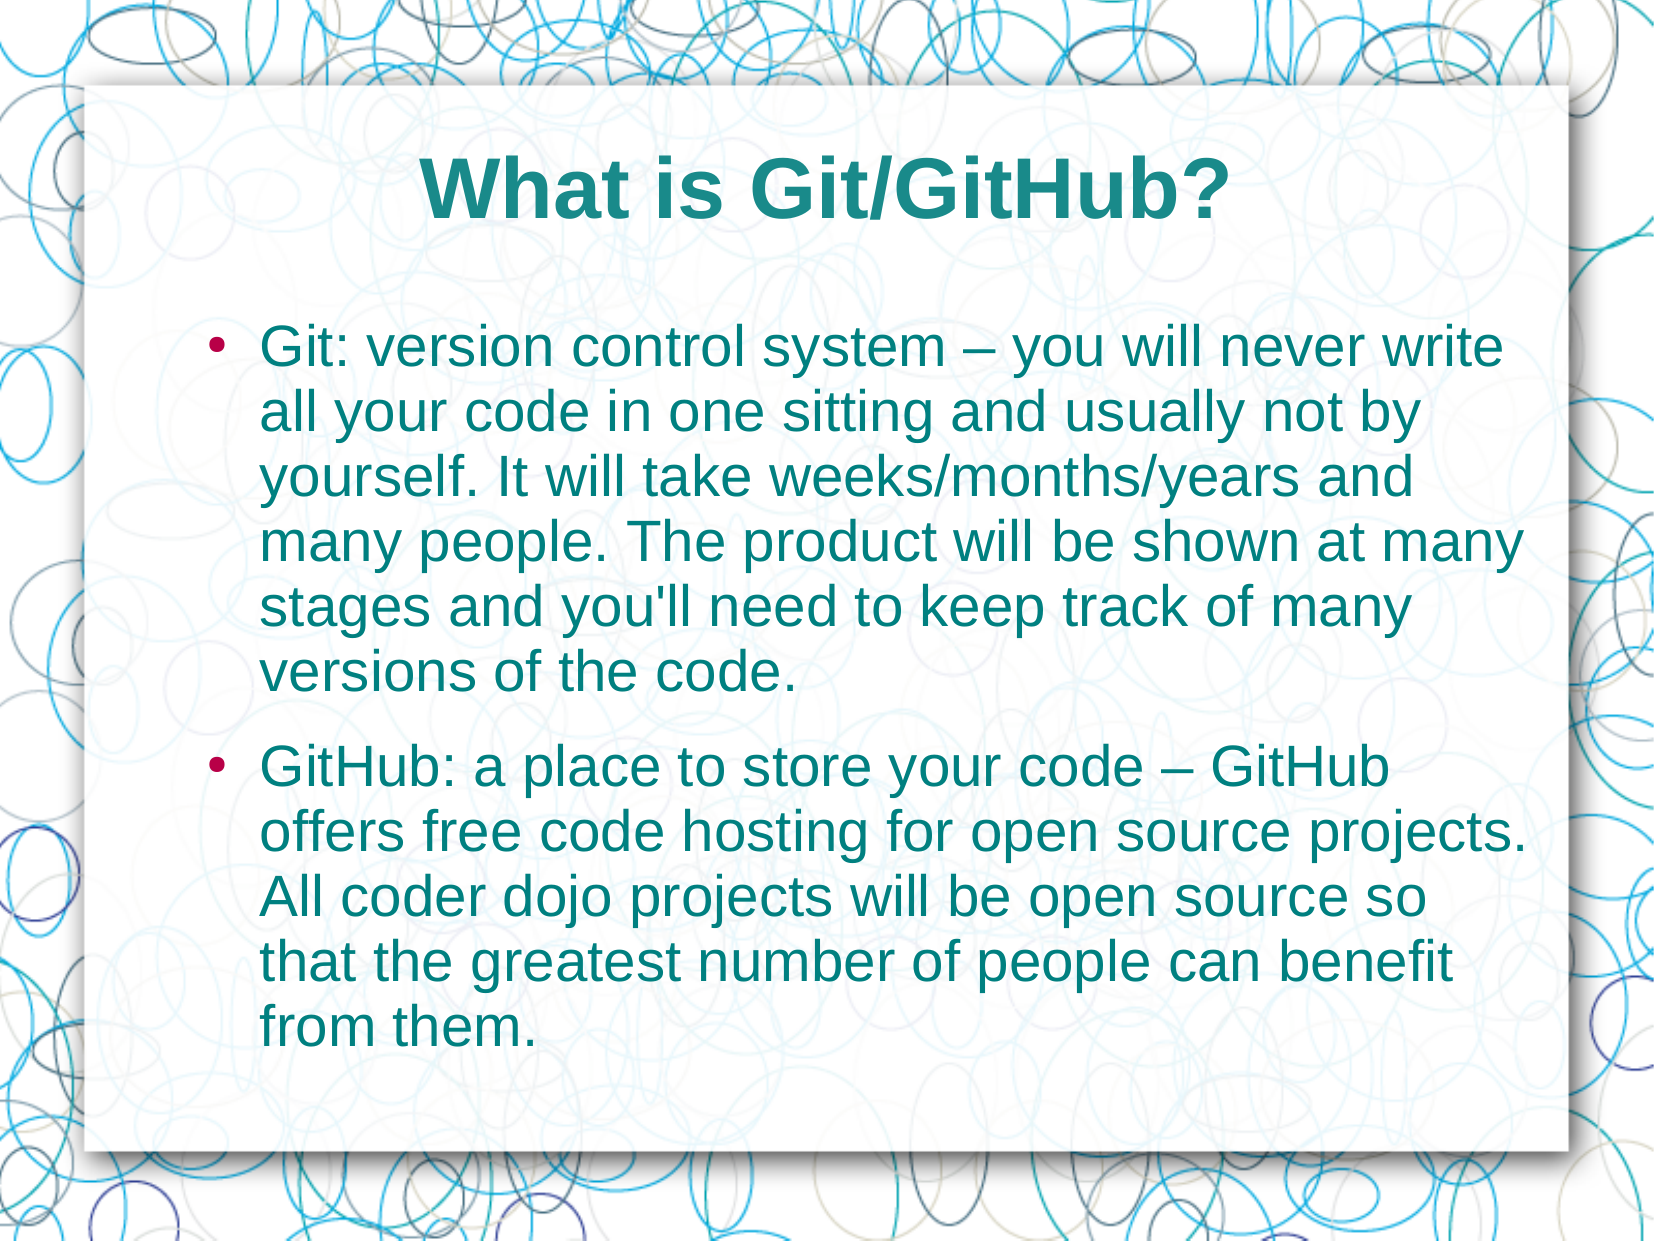

# What is Git/GitHub?
Git: version control system – you will never write all your code in one sitting and usually not by yourself. It will take weeks/months/years and many people. The product will be shown at many stages and you'll need to keep track of many versions of the code.
GitHub: a place to store your code – GitHub offers free code hosting for open source projects. All coder dojo projects will be open source so that the greatest number of people can benefit from them.